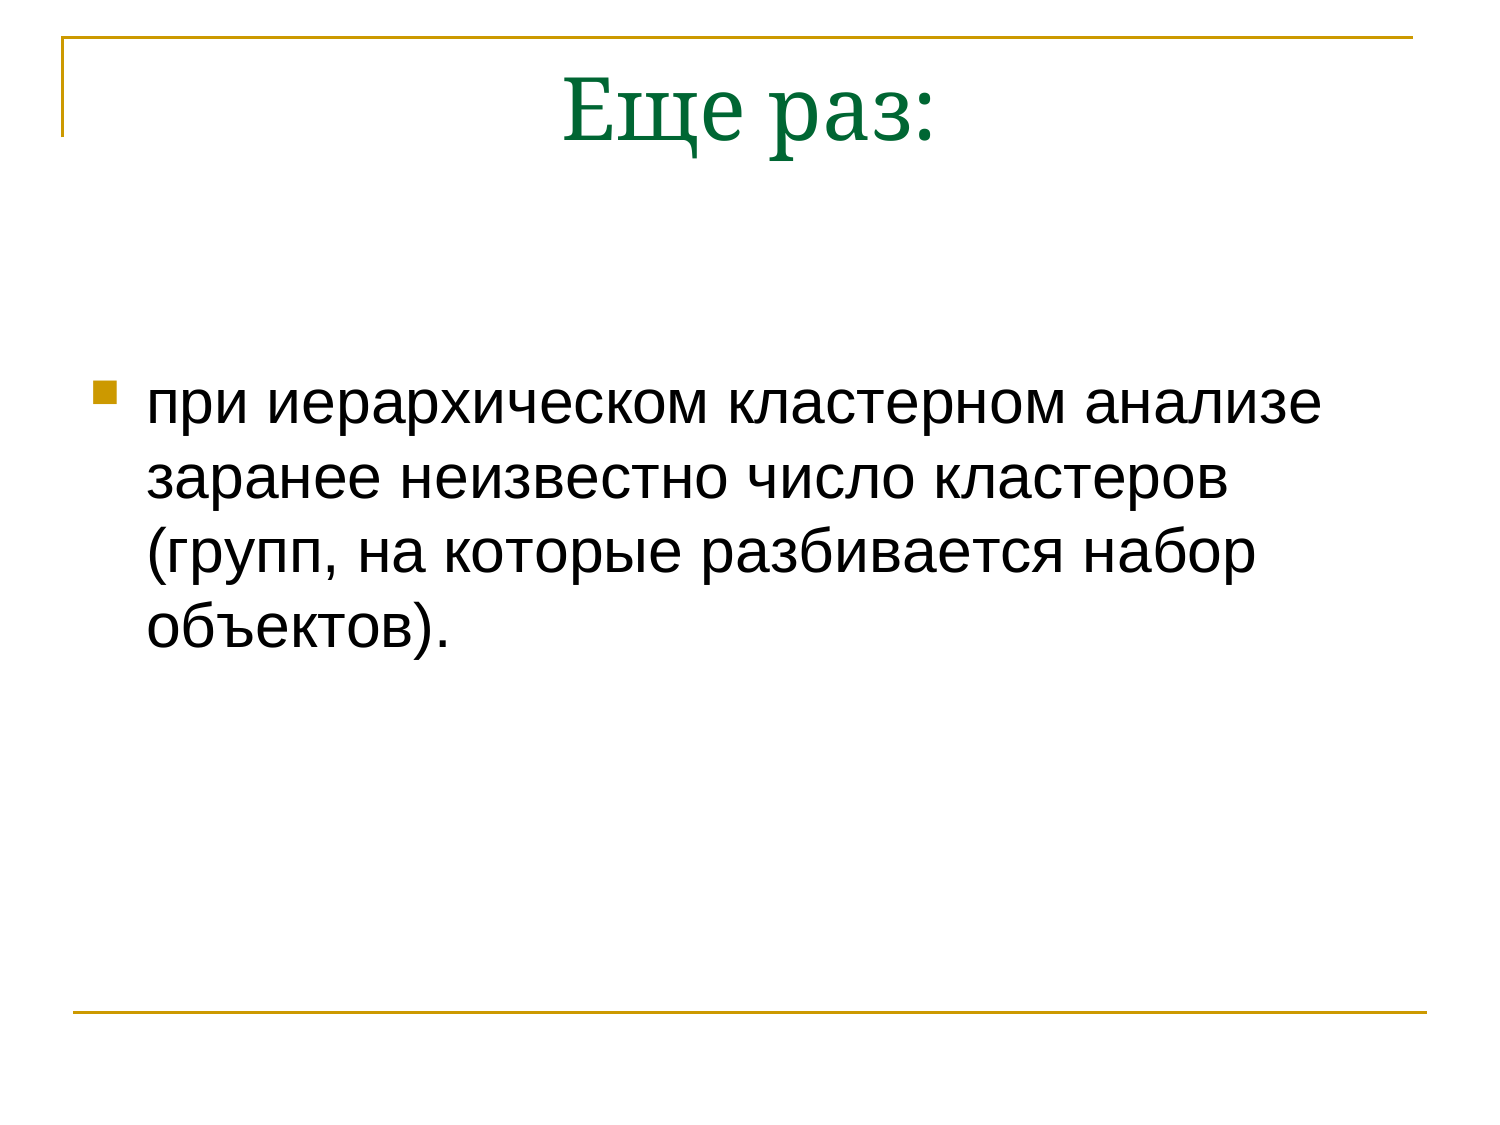

# Еще раз:
при иерархическом кластерном анализе заранее неизвестно число кластеров (групп, на которые разбивается набор объектов).